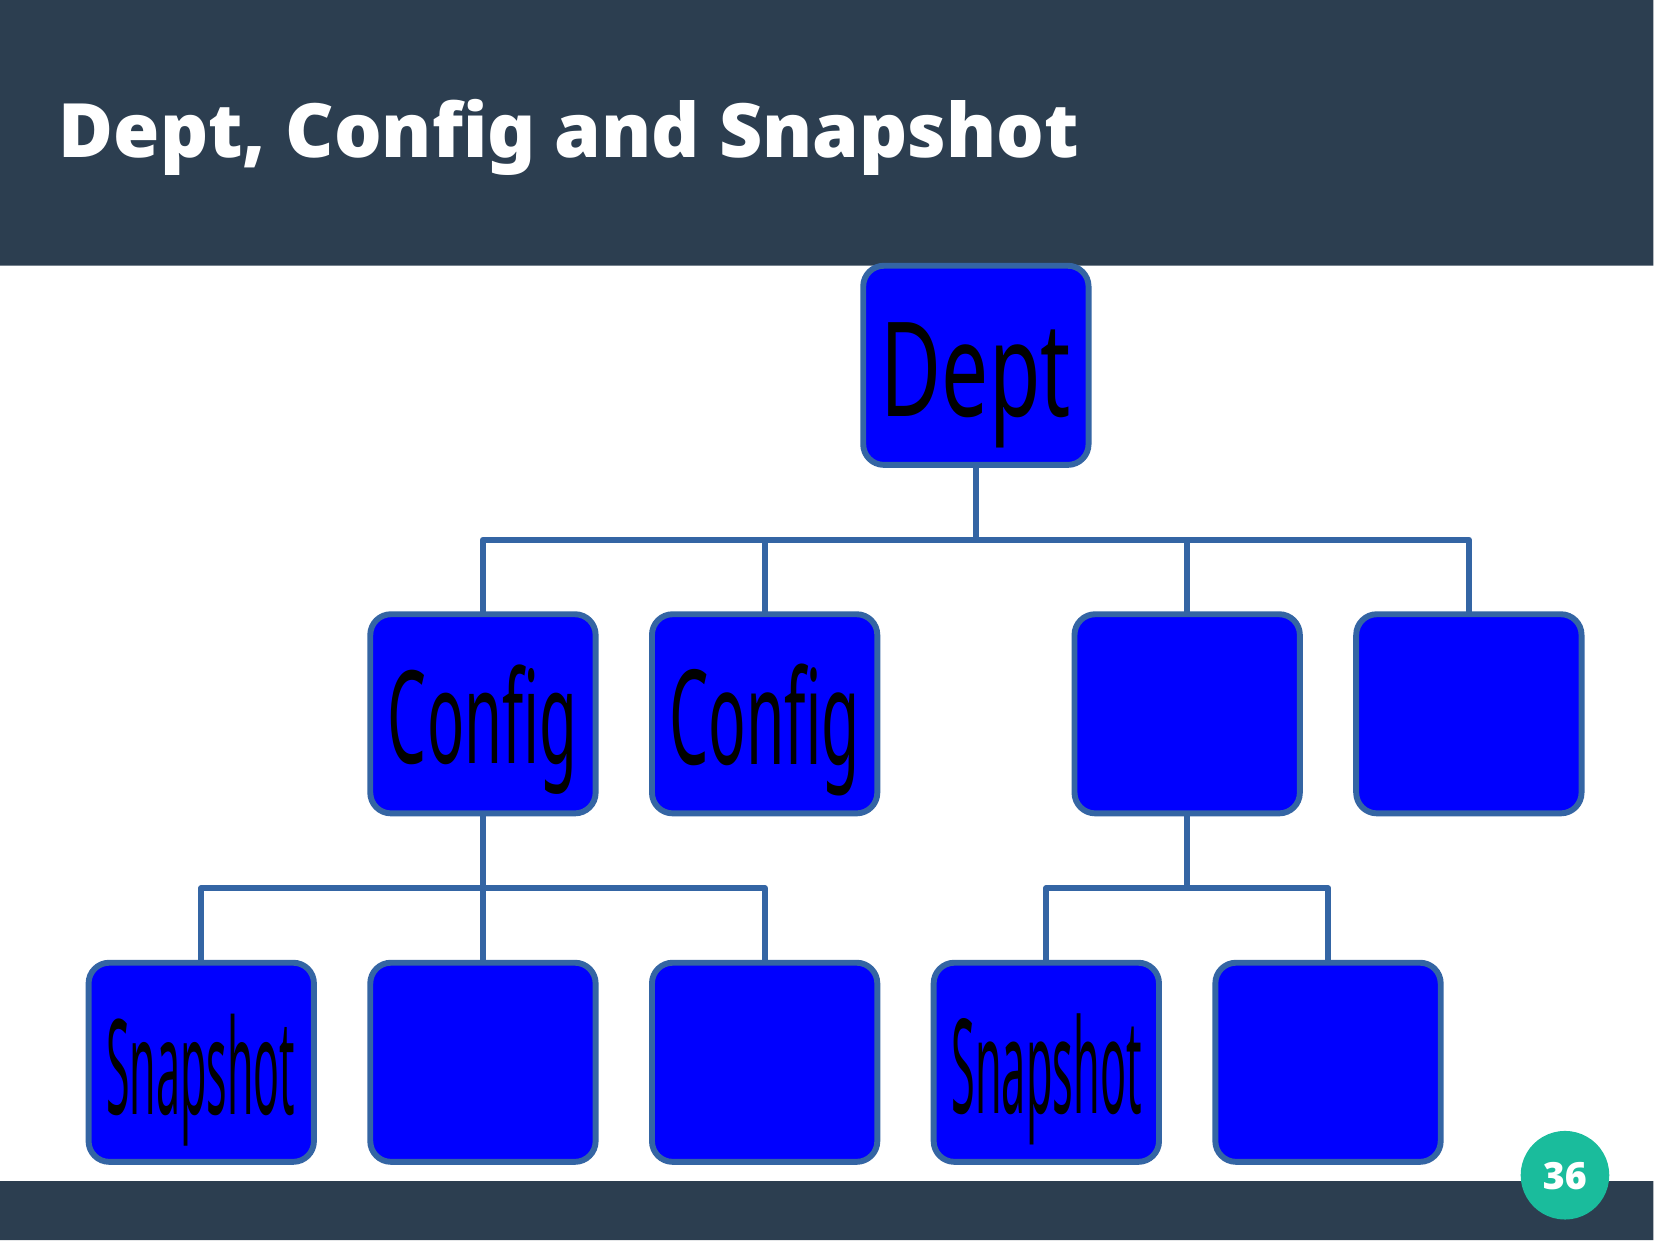

# Dept, Config and Snapshot
Dept
Config
Config
Snapshot
Snapshot
36